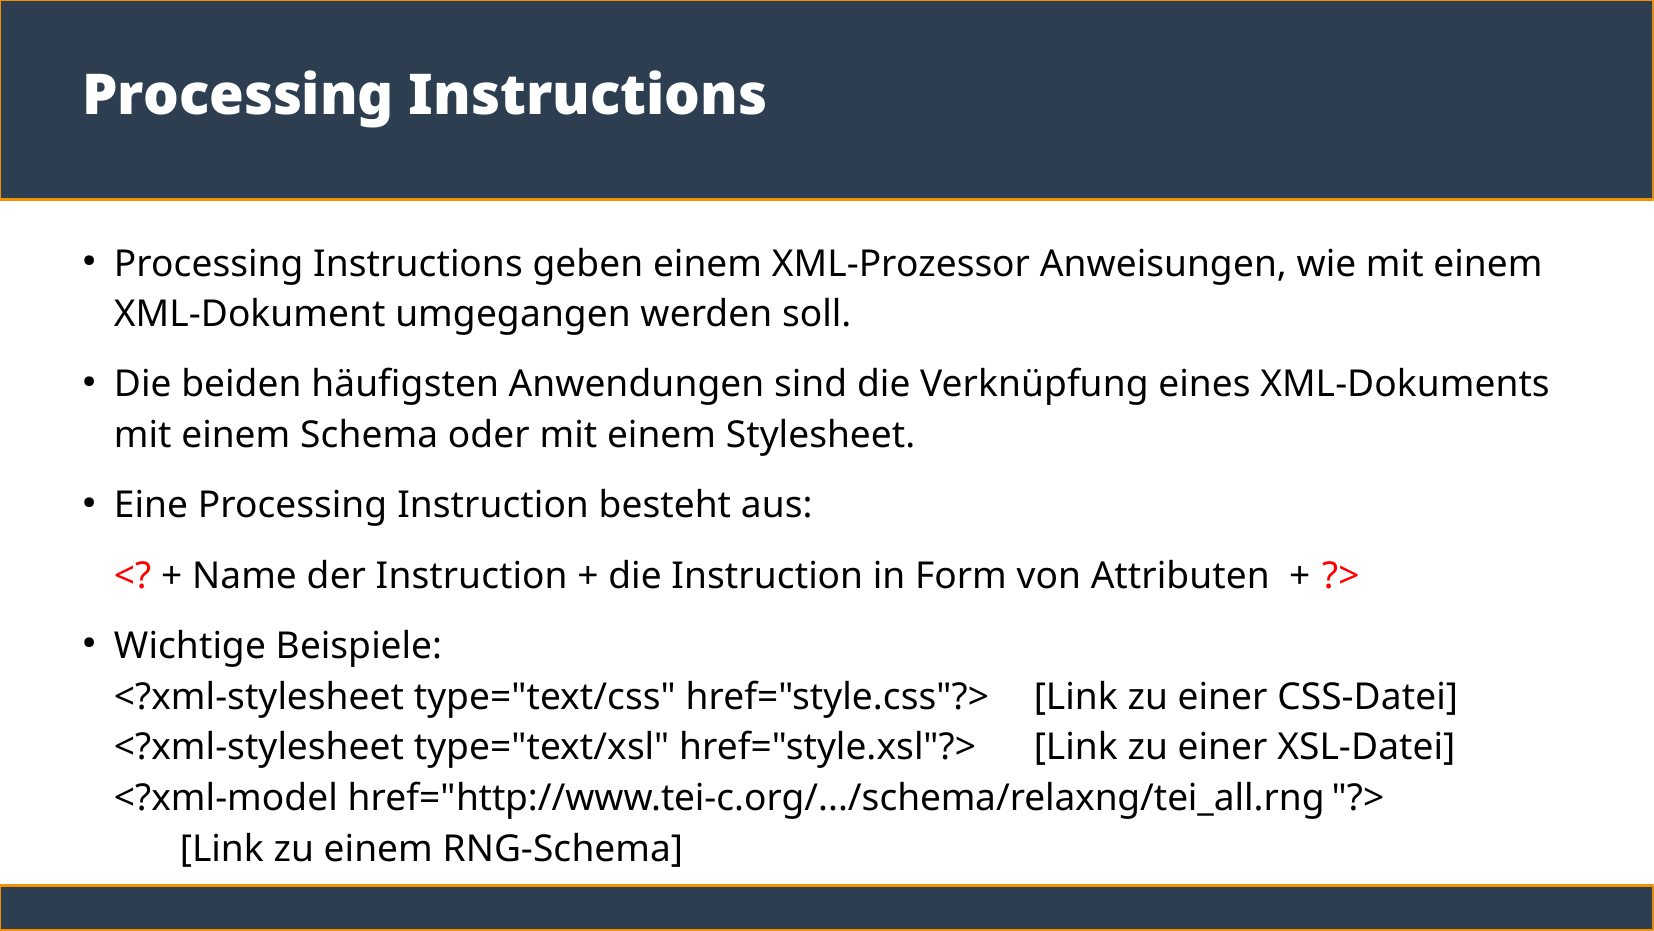

# Processing Instructions
Processing Instructions geben einem XML-Prozessor Anweisungen, wie mit einem XML-Dokument umgegangen werden soll.
Die beiden häufigsten Anwendungen sind die Verknüpfung eines XML-Dokuments mit einem Schema oder mit einem Stylesheet.
Eine Processing Instruction besteht aus:
<? + Name der Instruction + die Instruction in Form von Attributen + ?>
Wichtige Beispiele:
<?xml-stylesheet type="text/css" href="style.css"?>	[Link zu einer CSS-Datei]
<?xml-stylesheet type="text/xsl" href="style.xsl"?> 	[Link zu einer XSL-Datei]
<?xml-model href="http://www.tei-c.org/.../schema/relaxng/tei_all.rng"?>
													[Link zu einem RNG-Schema]